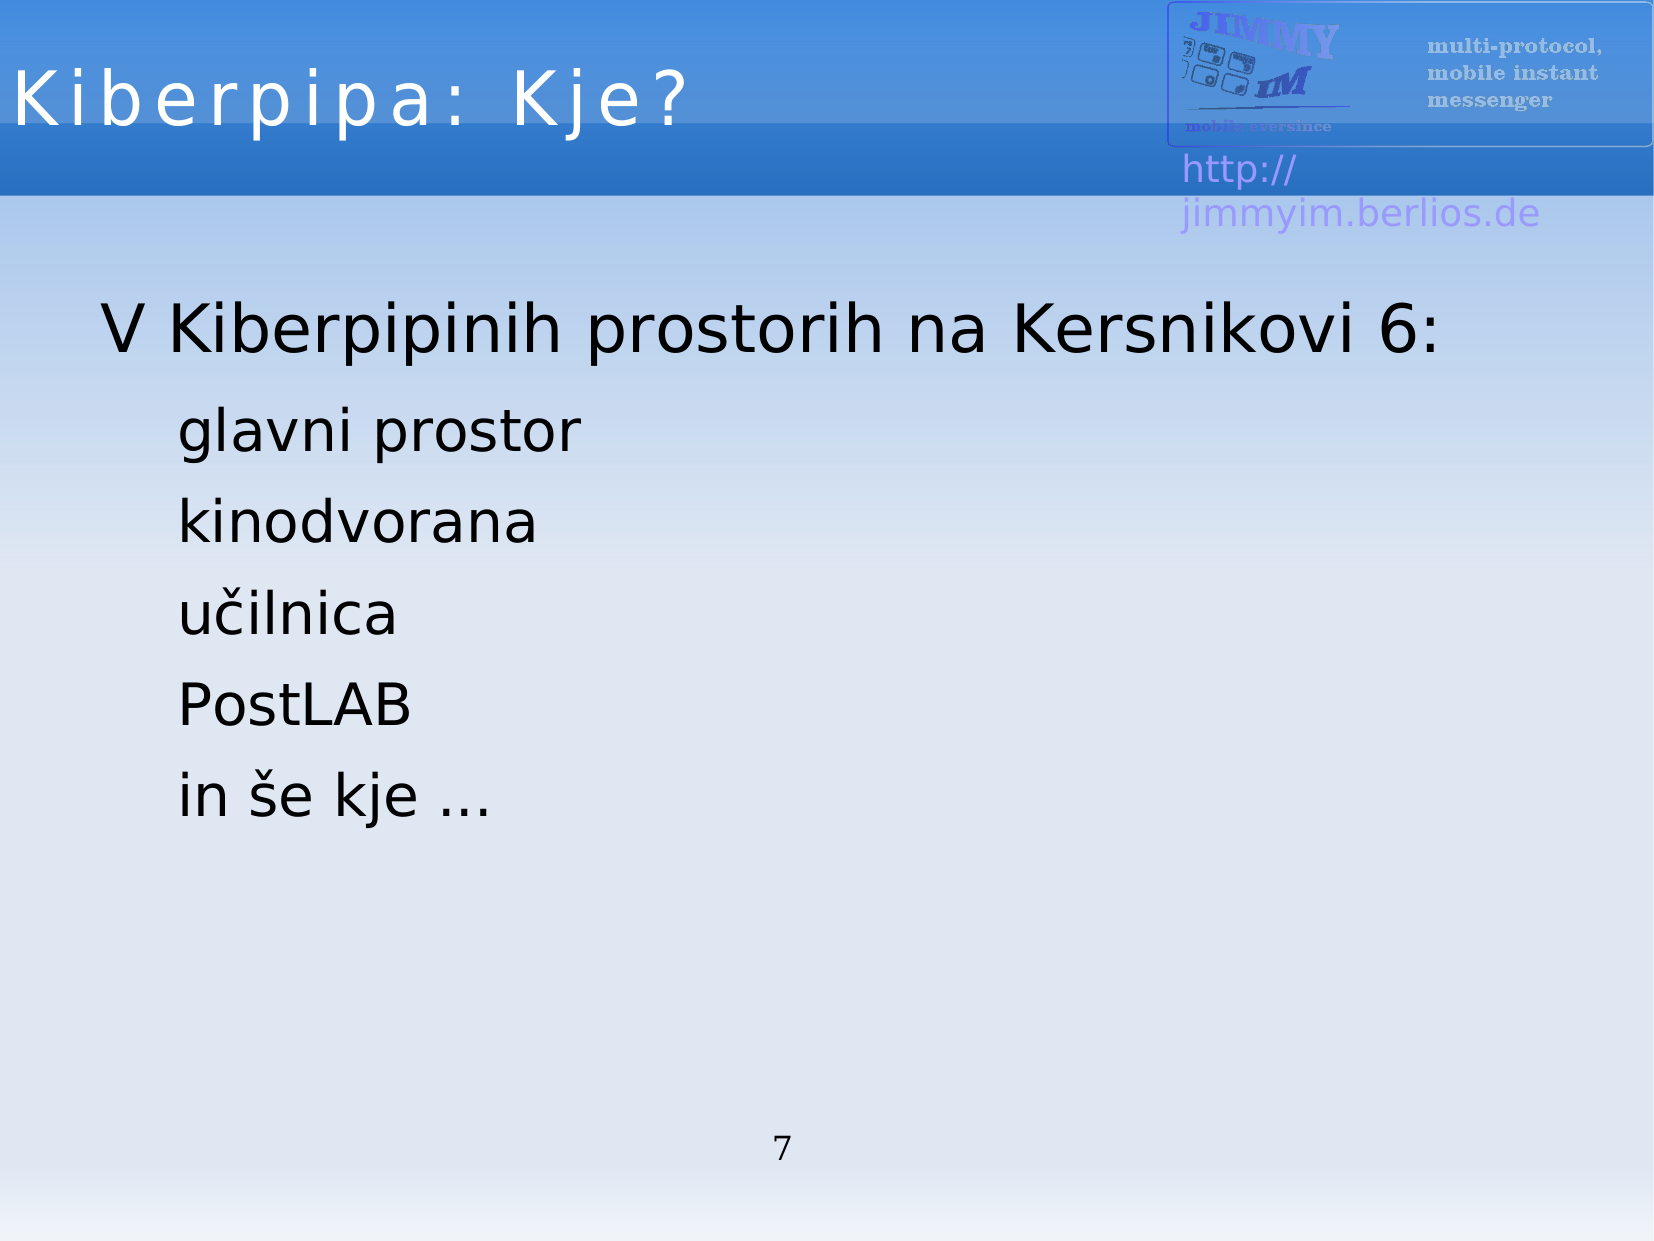

# Kiberpipa: Kje?
V Kiberpipinih prostorih na Kersnikovi 6:
glavni prostor
kinodvorana
učilnica
PostLAB
in še kje ...
7